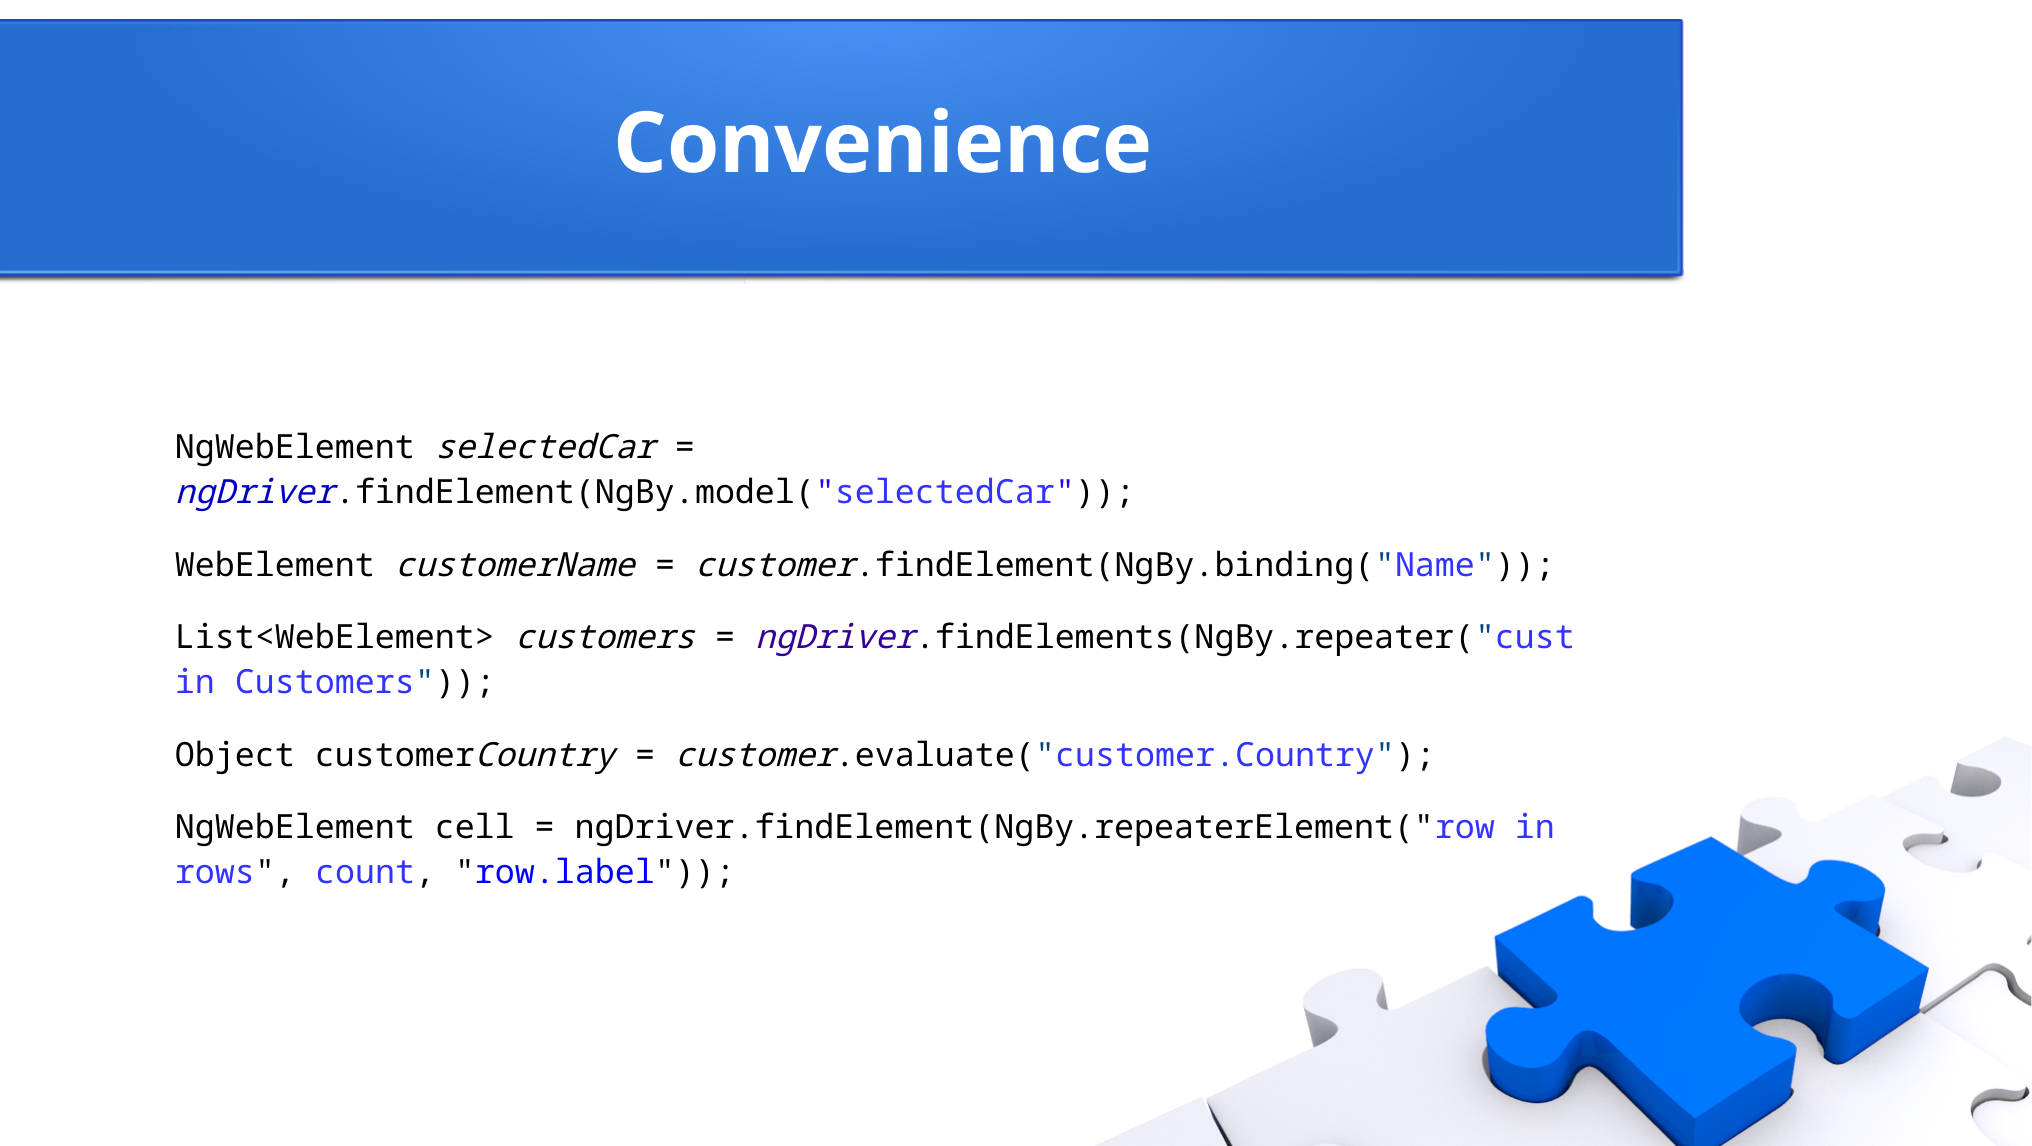

# Convenience
NgWebElement selectedCar = ngDriver.findElement(NgBy.model("selectedCar"));
WebElement customerName = customer.findElement(NgBy.binding("Name"));
List<WebElement> customers = ngDriver.findElements(NgBy.repeater("cust in Customers"));
Object customerCountry = customer.evaluate("customer.Country");
NgWebElement cell = ngDriver.findElement(NgBy.repeaterElement("row in rows", count, "row.label"));